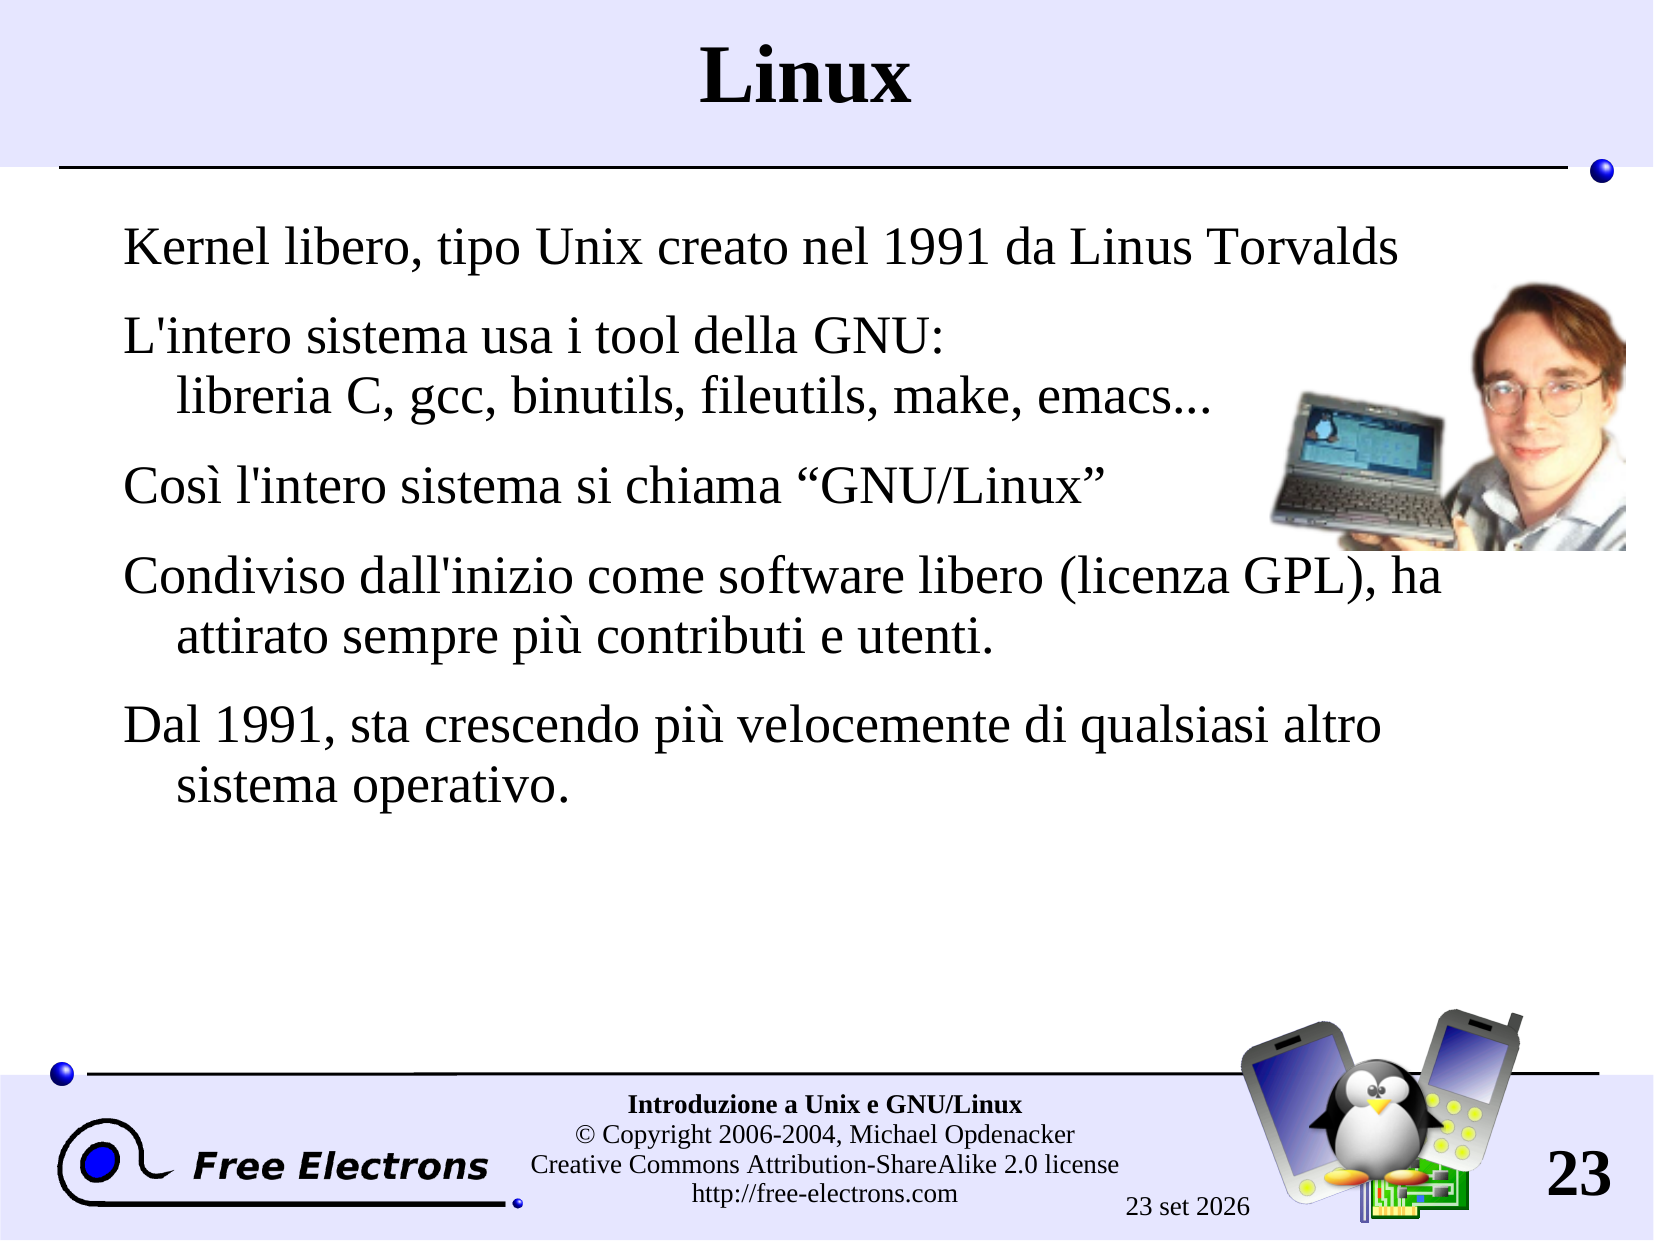

# Linux
Kernel libero, tipo Unix creato nel 1991 da Linus Torvalds
L'intero sistema usa i tool della GNU:
libreria C, gcc, binutils, fileutils, make, emacs...
Così l'intero sistema si chiama “GNU/Linux”
Condiviso dall'inizio come software libero (licenza GPL), ha attirato sempre più contributi e utenti.
Dal 1991, sta crescendo più velocemente di qualsiasi altro sistema operativo.